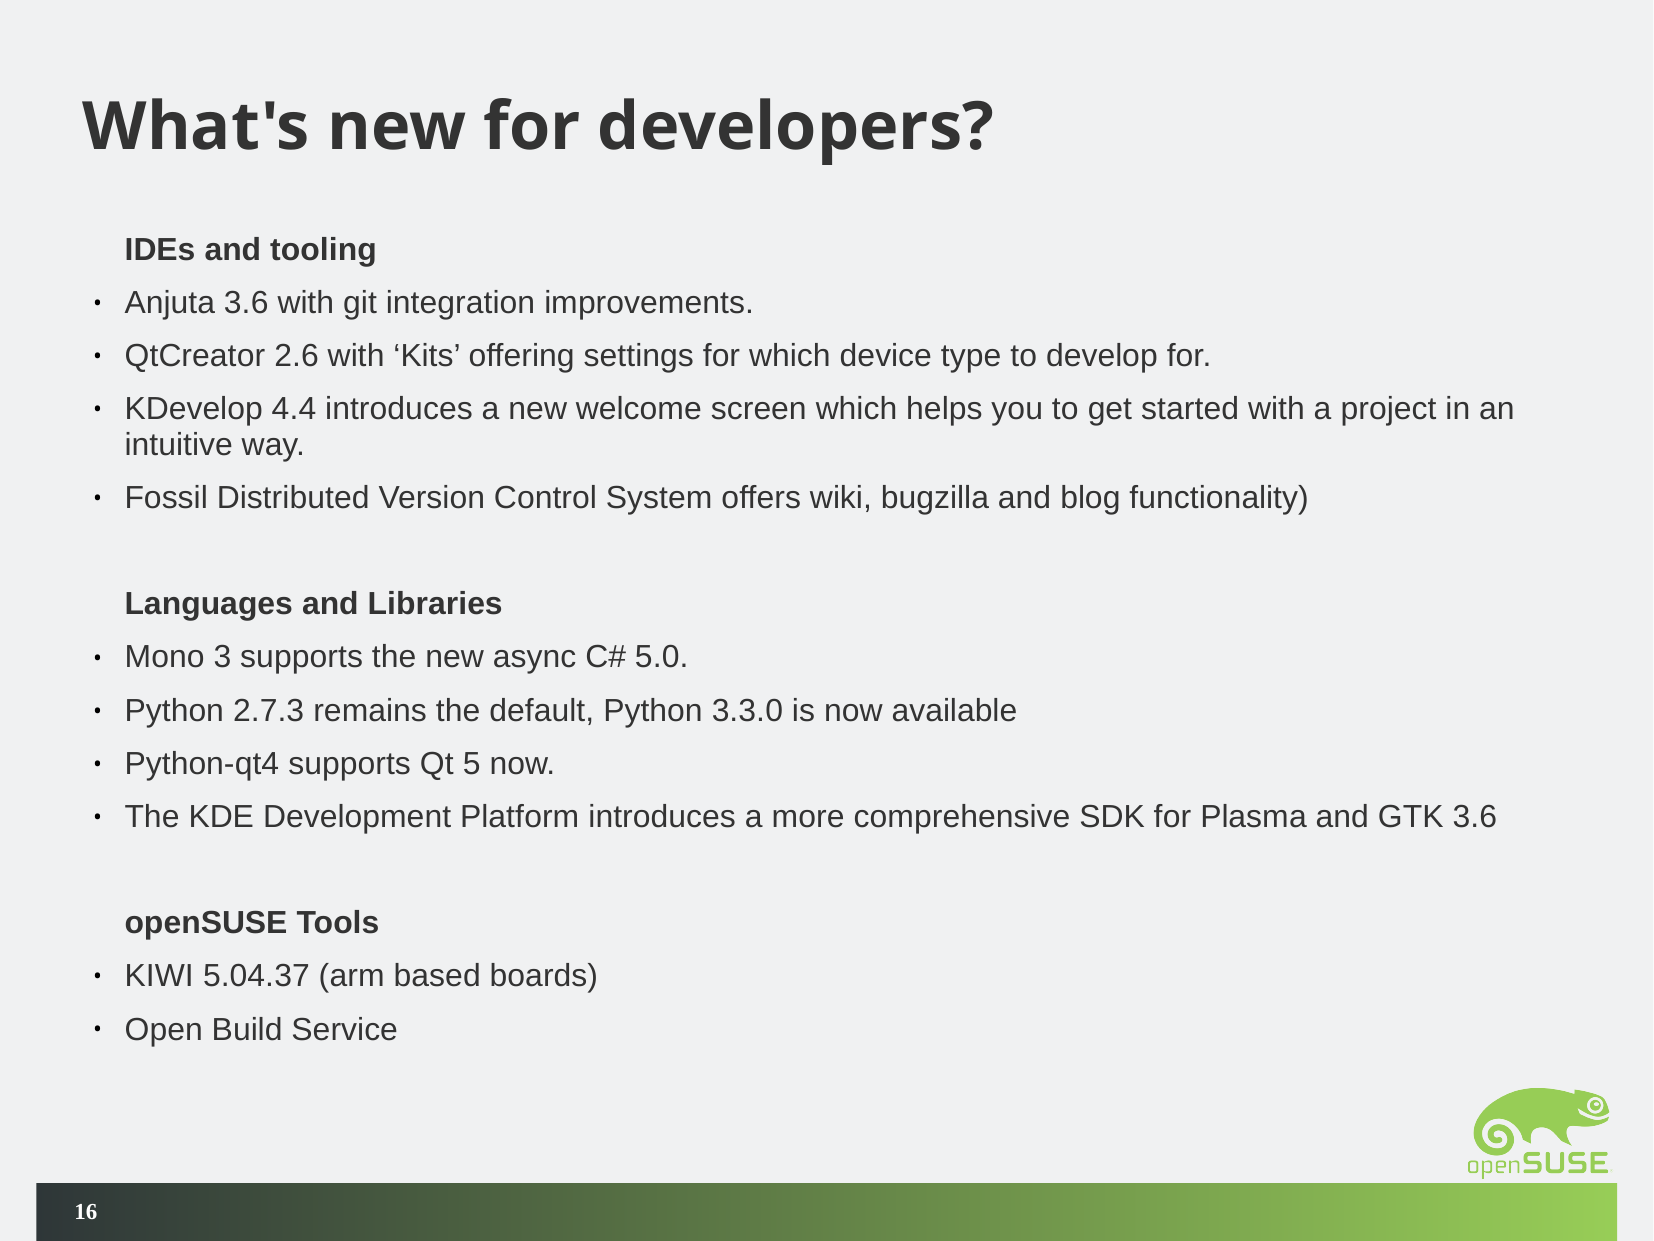

# What's new for developers?
IDEs and tooling
Anjuta 3.6 with git integration improvements.
QtCreator 2.6 with ‘Kits’ offering settings for which device type to develop for.
KDevelop 4.4 introduces a new welcome screen which helps you to get started with a project in an intuitive way.
Fossil Distributed Version Control System offers wiki, bugzilla and blog functionality)
Languages and Libraries
Mono 3 supports the new async C# 5.0.
Python 2.7.3 remains the default, Python 3.3.0 is now available
Python-qt4 supports Qt 5 now.
The KDE Development Platform introduces a more comprehensive SDK for Plasma and GTK 3.6
openSUSE Tools
KIWI 5.04.37 (arm based boards)
Open Build Service
16